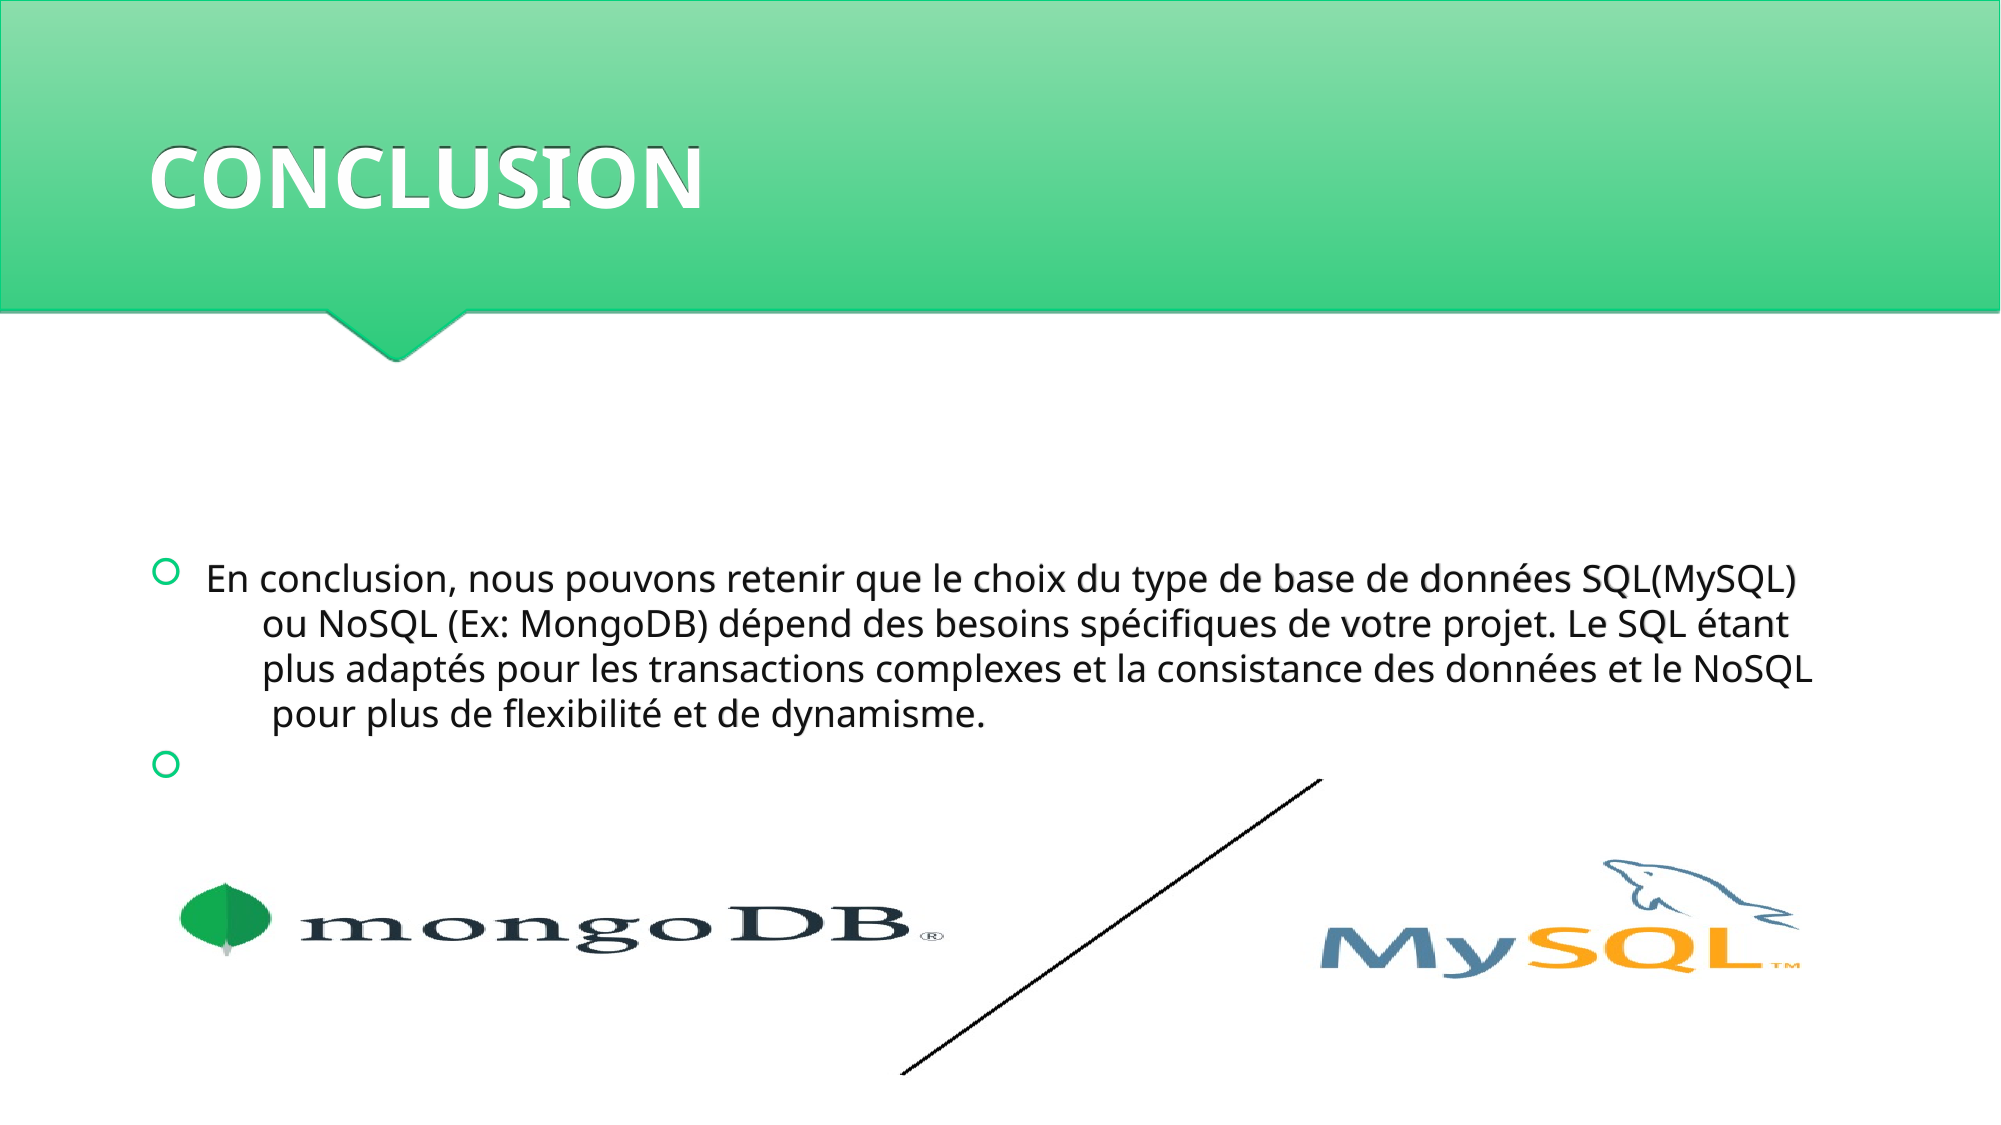

# CONCLUSION
En conclusion, nous pouvons retenir que le choix du type de base de données SQL(MySQL) ou NoSQL (Ex: MongoDB) dépend des besoins spécifiques de votre projet. Le SQL étant plus adaptés pour les transactions complexes et la consistance des données et le NoSQL  pour plus de flexibilité et de dynamisme.